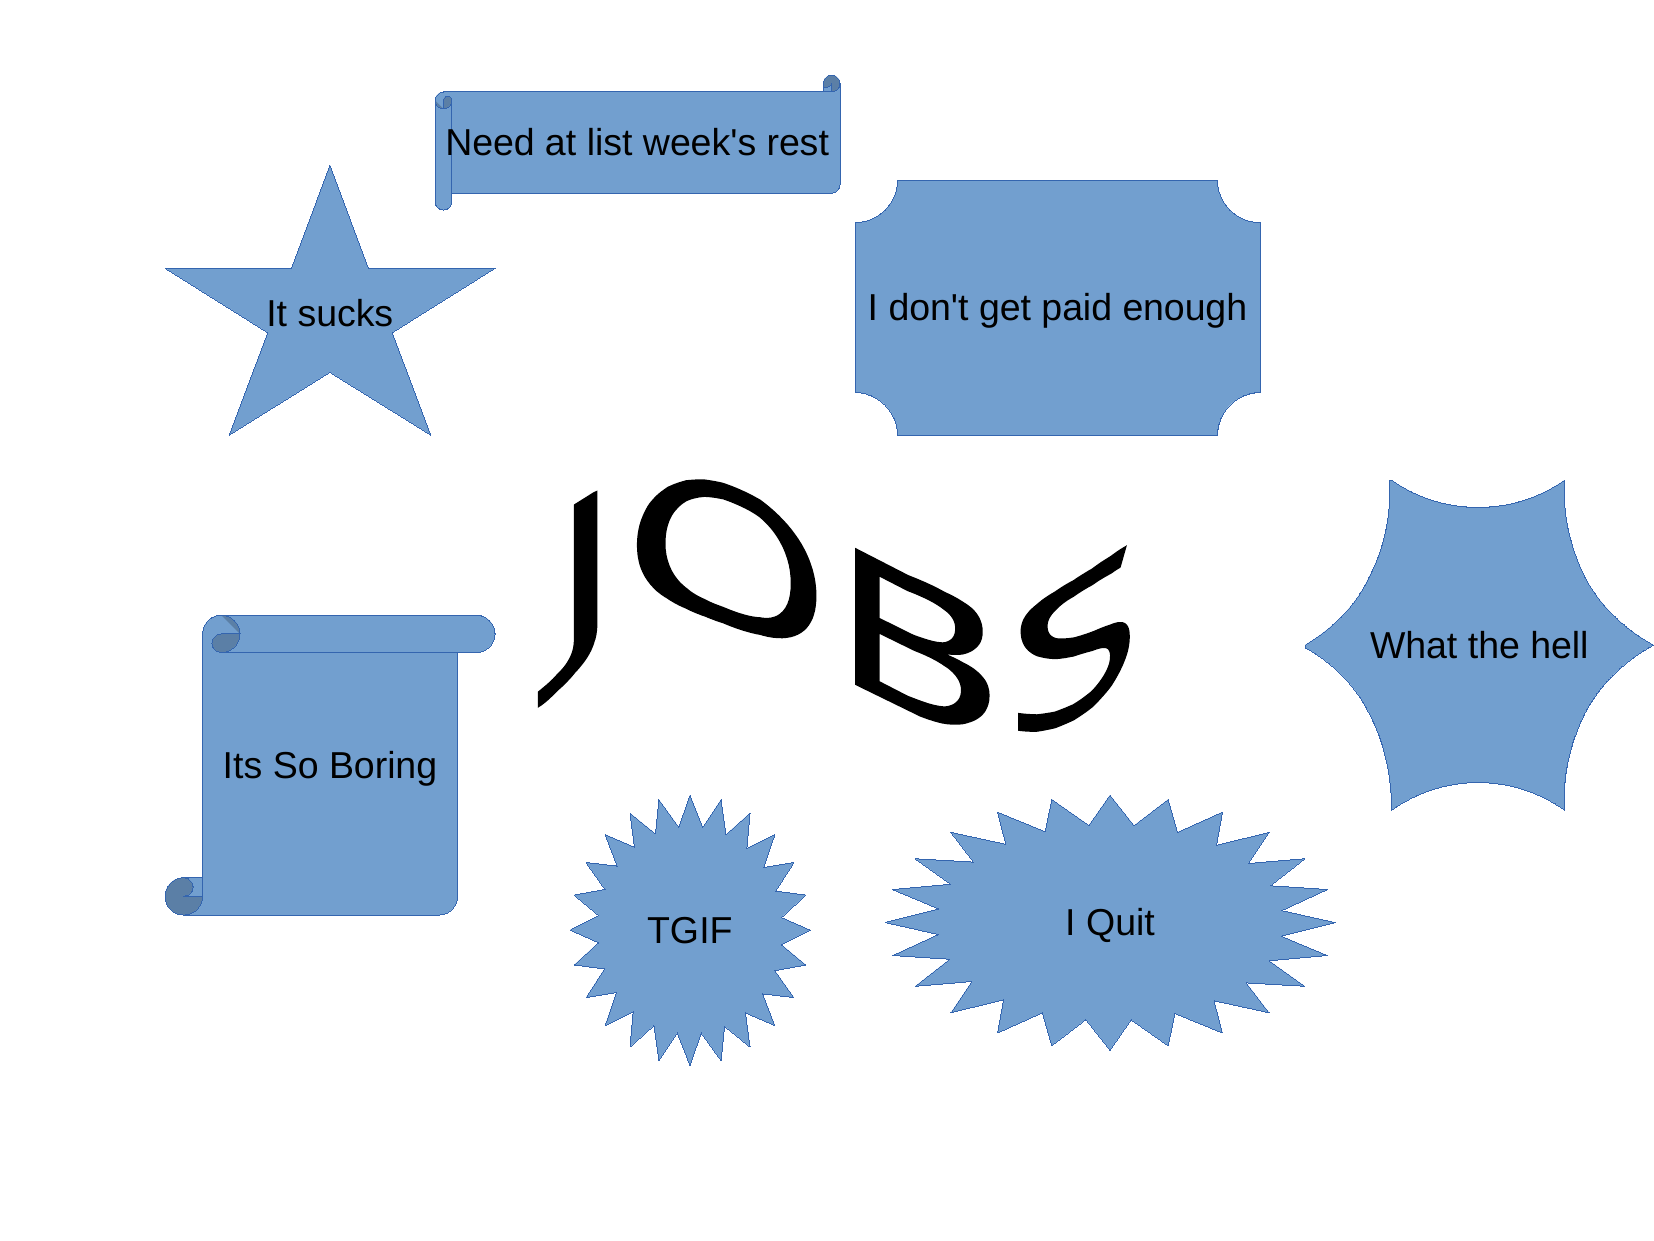

#
Need at list week's rest
It sucks
I don't get paid enough
JOBS
What the hell
Its So Boring
TGIF
I Quit